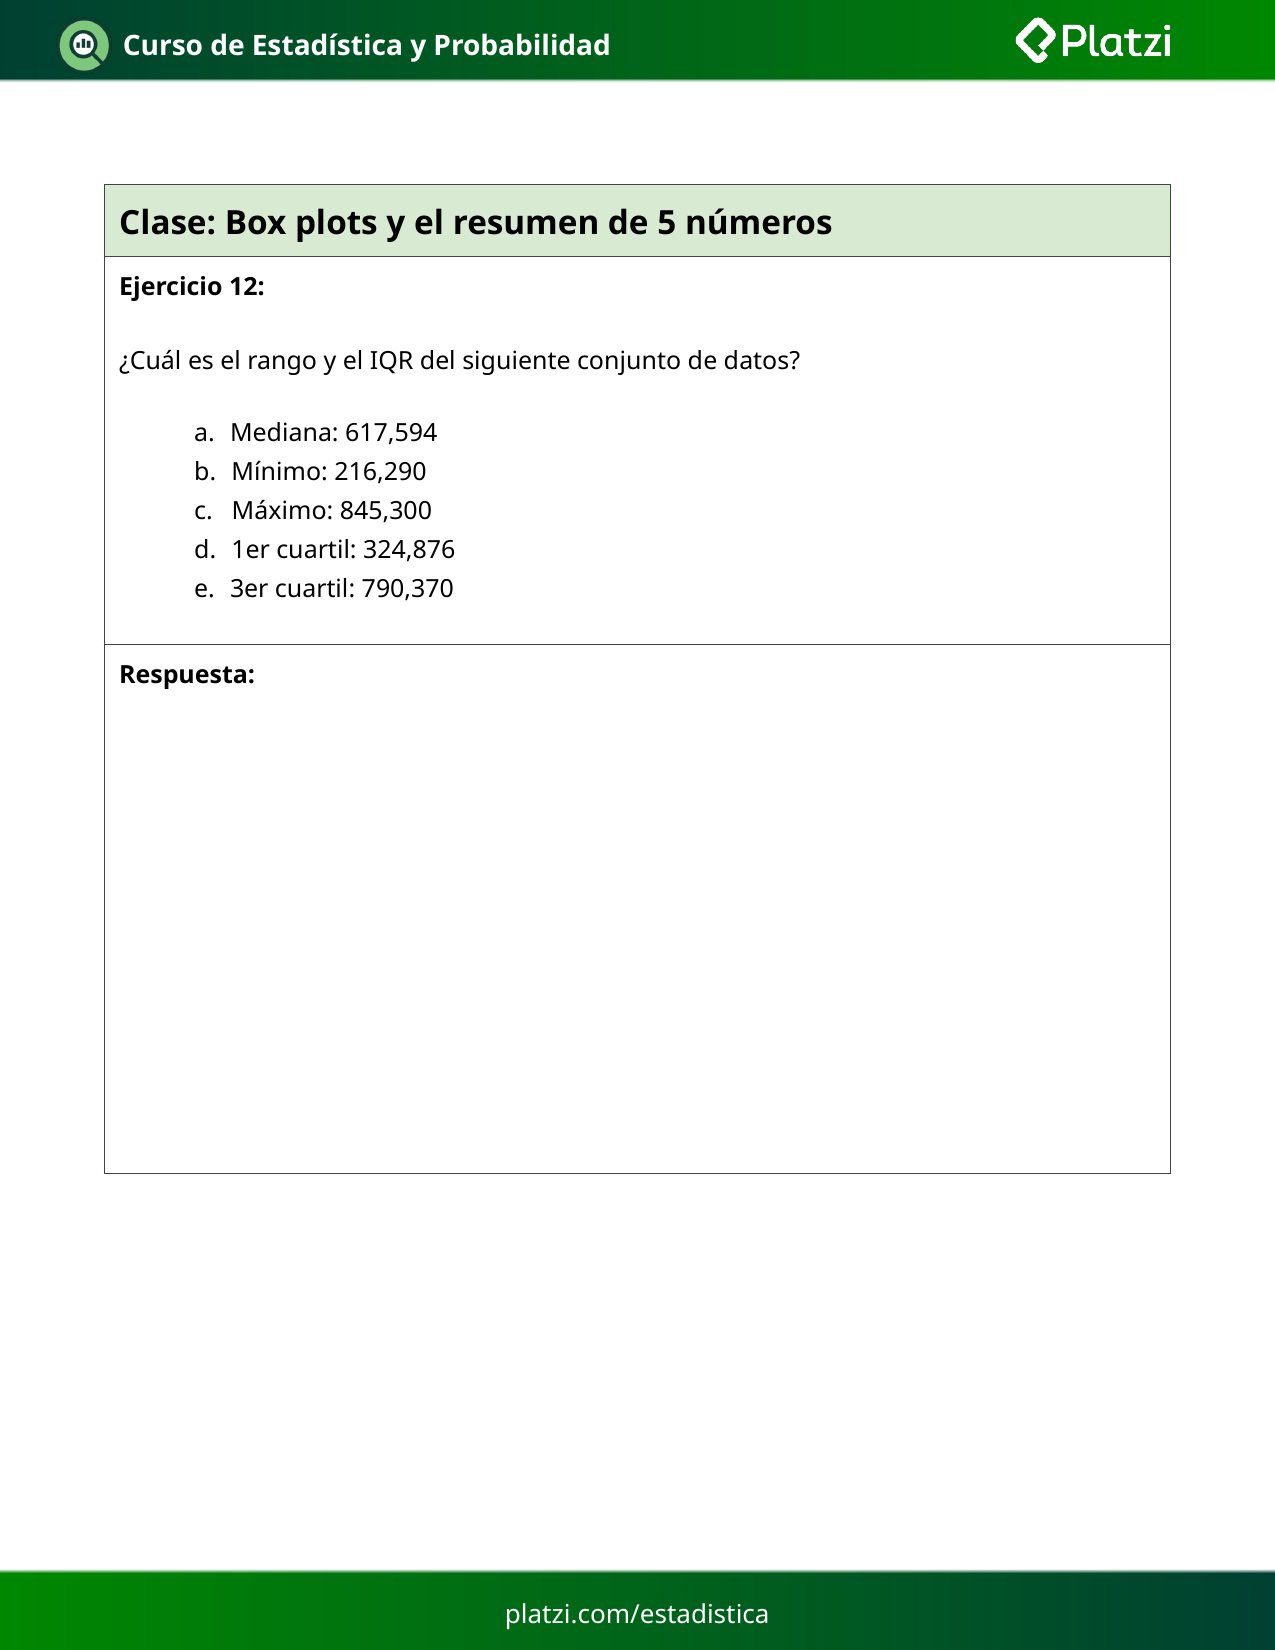

Curso de Estadística y Probabilidad
| Clase: Box plots y el resumen de 5 números |
| --- |
| Ejercicio 12: ¿Cuál es el rango y el IQR del siguiente conjunto de datos? a. Mediana: 617,594 b. Mínimo: 216,290 c. Máximo: 845,300 d. 1er cuartil: 324,876 e. 3er cuartil: 790,370 |
| Respuesta: |
# platzi.com/estadistica